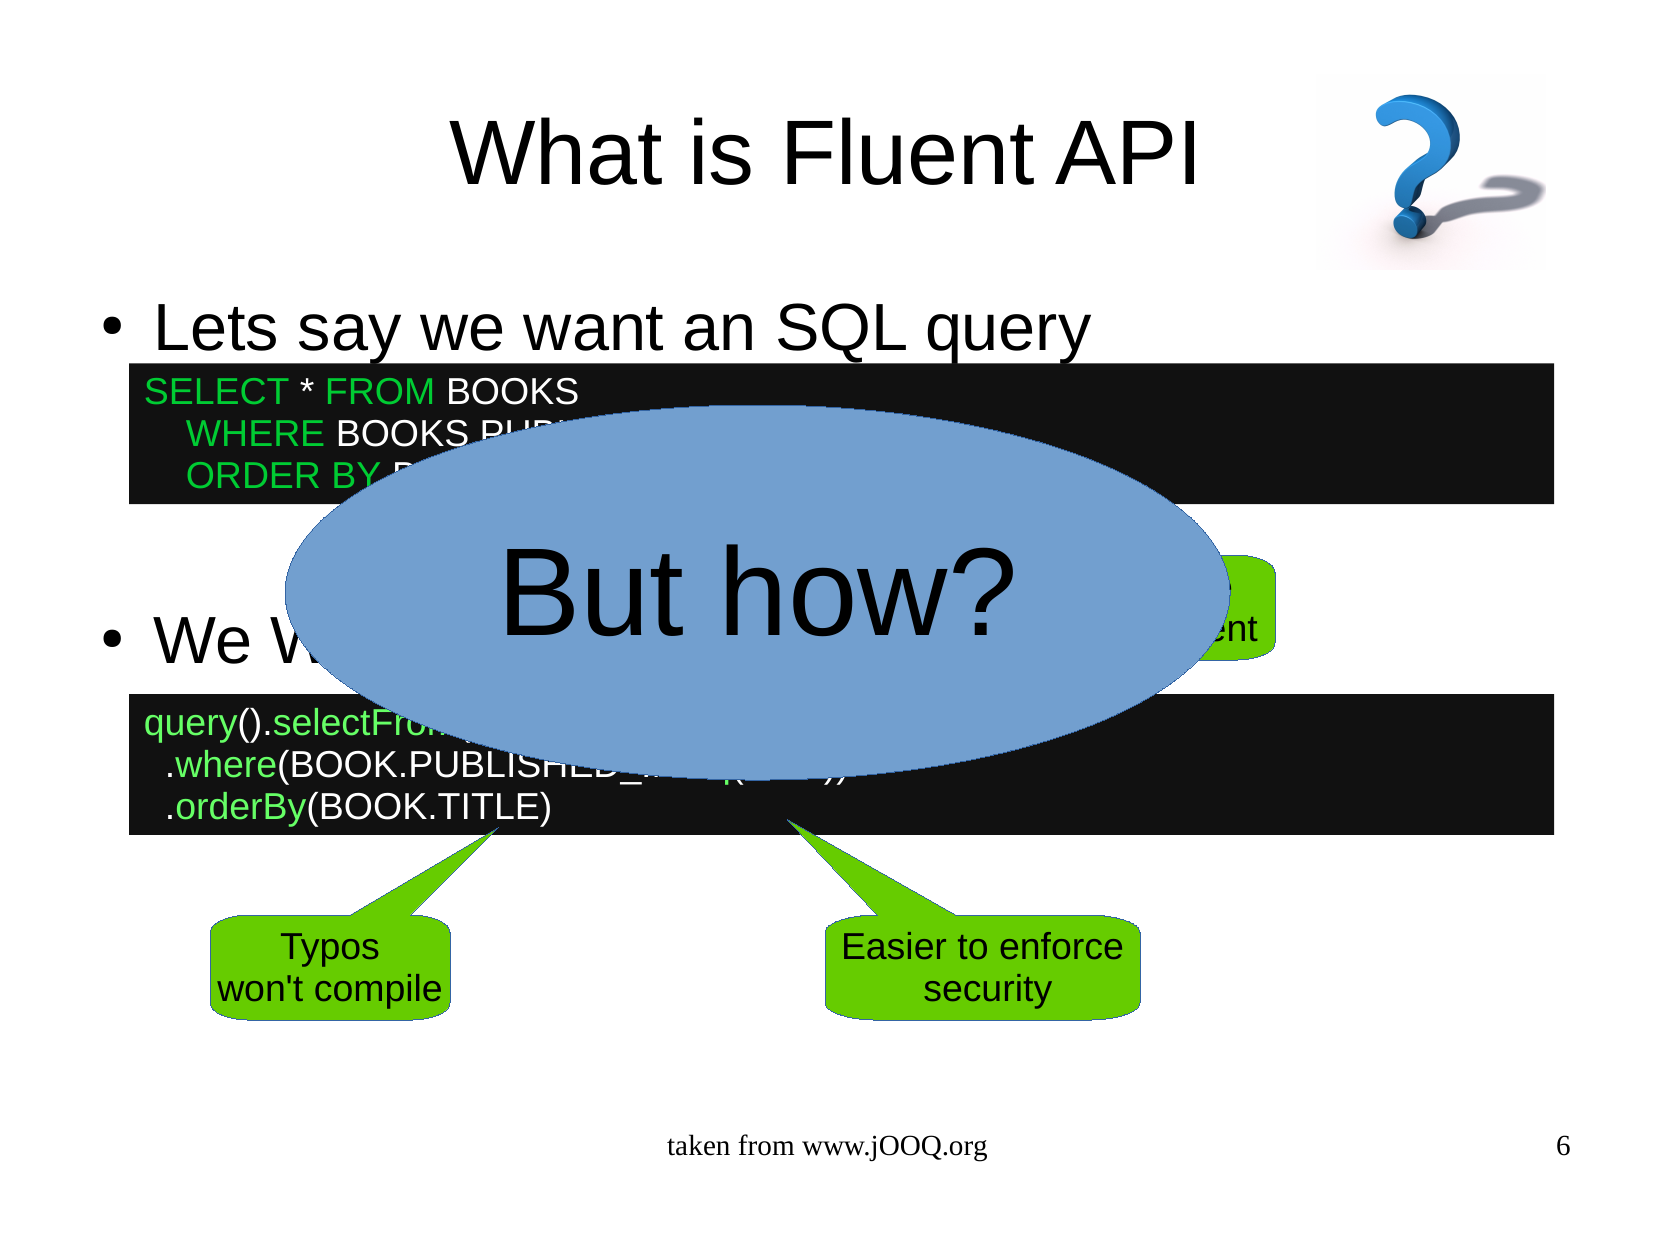

# What is Fluent API
Lets say we want an SQL query
We Would like ...
SELECT * FROM BOOKS
 WHERE BOOKS.PUBLISHED_IN = 2011
 ORDER BY BOOKS.TITLE
But how?
Language
independent
query().selectFrom(BOOK)
 .where(BOOK.PUBLISHED_IN.eq(2011))
 .orderBy(BOOK.TITLE)
Typos
won't compile
Easier to enforce
 security
taken from www.jOOQ.org
6